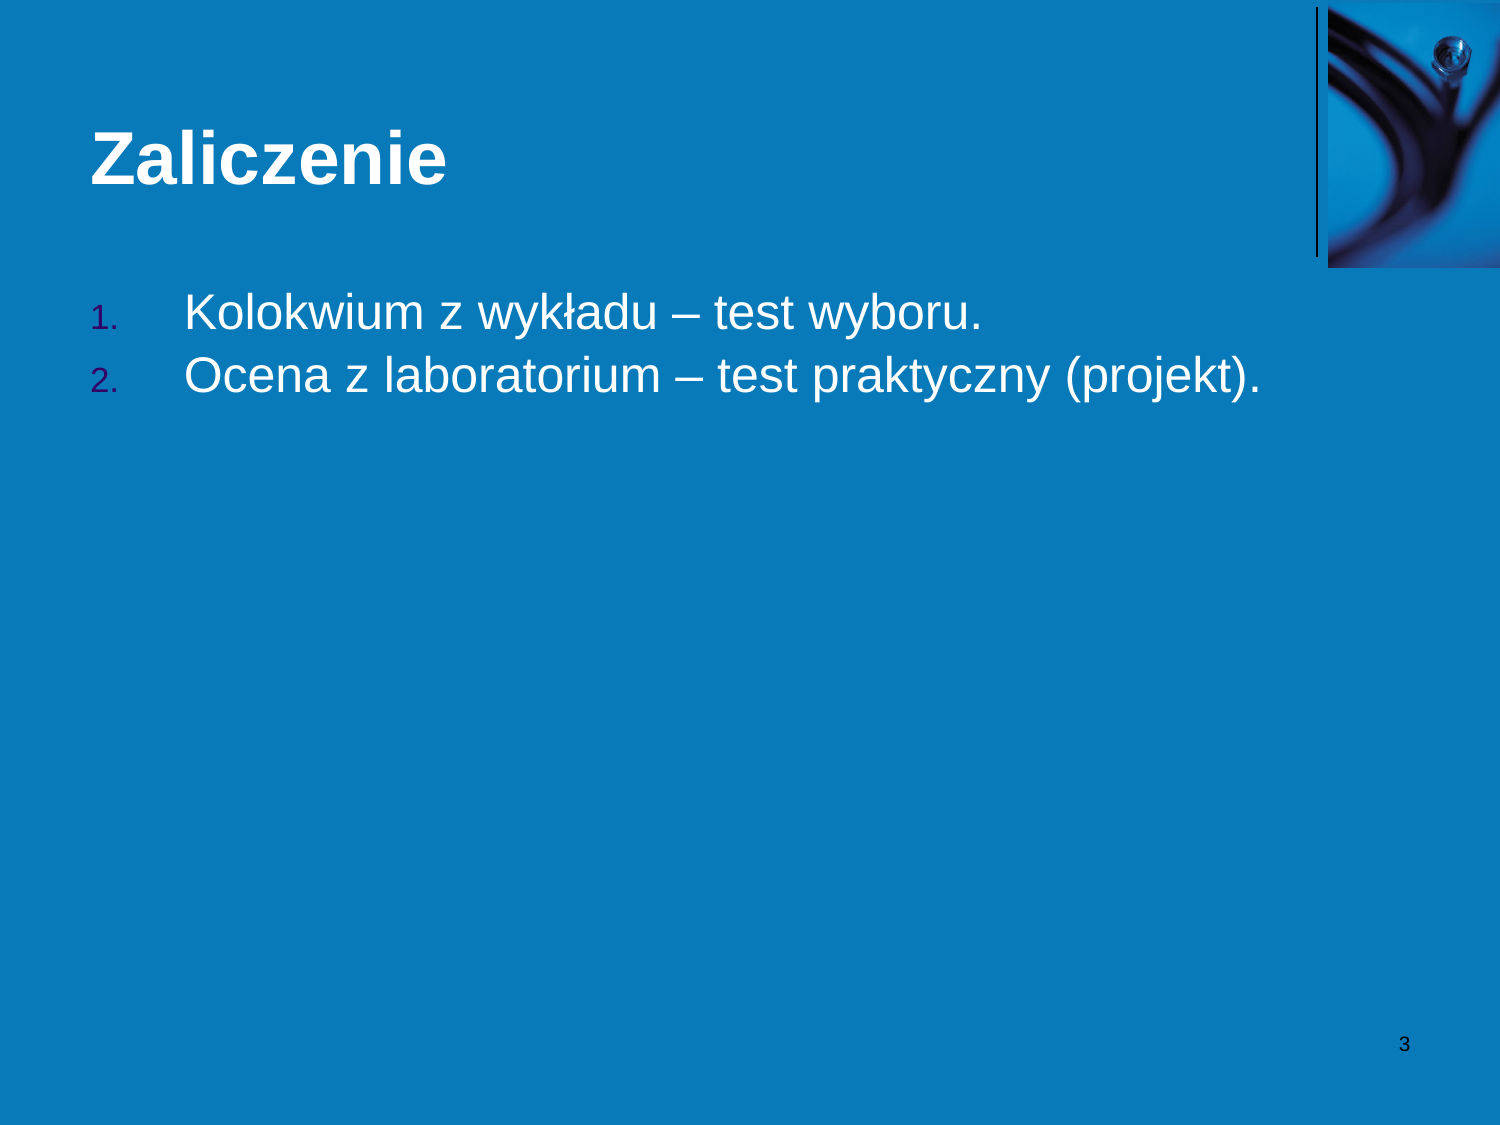

# Zaliczenie
Kolokwium z wykładu – test wyboru.
Ocena z laboratorium – test praktyczny (projekt).
3